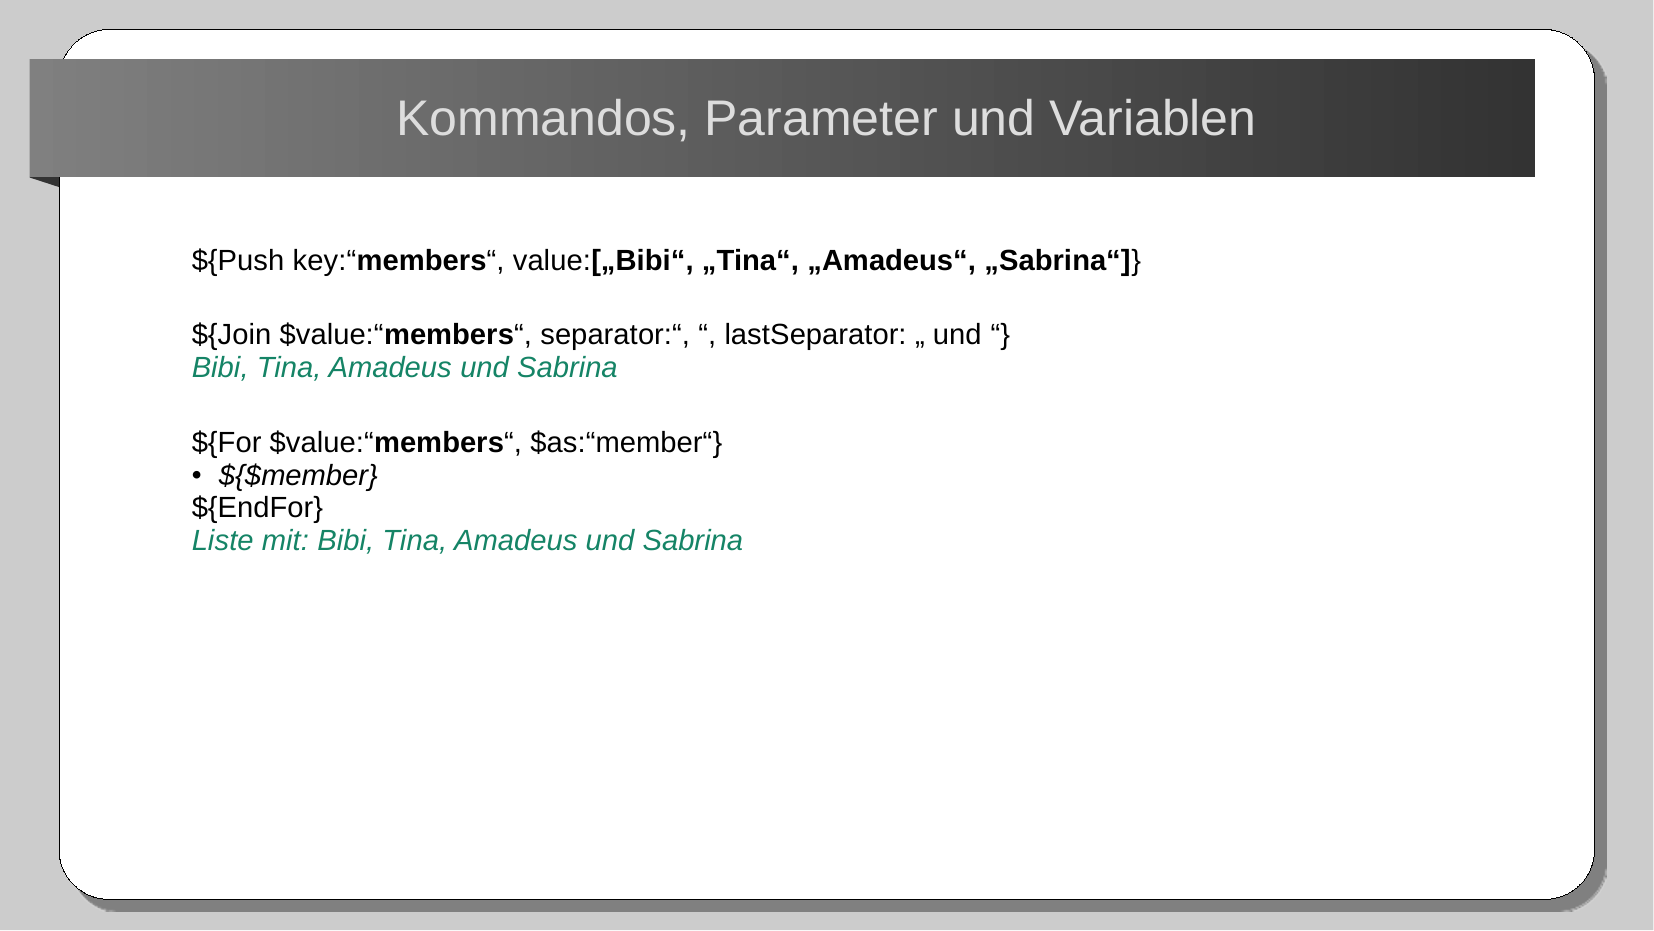

# Kommandos, Parameter und Variablen
${Push key:“members“, value:[„Bibi“, „Tina“, „Amadeus“, „Sabrina“]}
${Join $value:“members“, separator:“, “, lastSeparator: „ und “}
Bibi, Tina, Amadeus und Sabrina
${For $value:“members“, $as:“member“}
 ${$member}
${EndFor}
Liste mit: Bibi, Tina, Amadeus und Sabrina